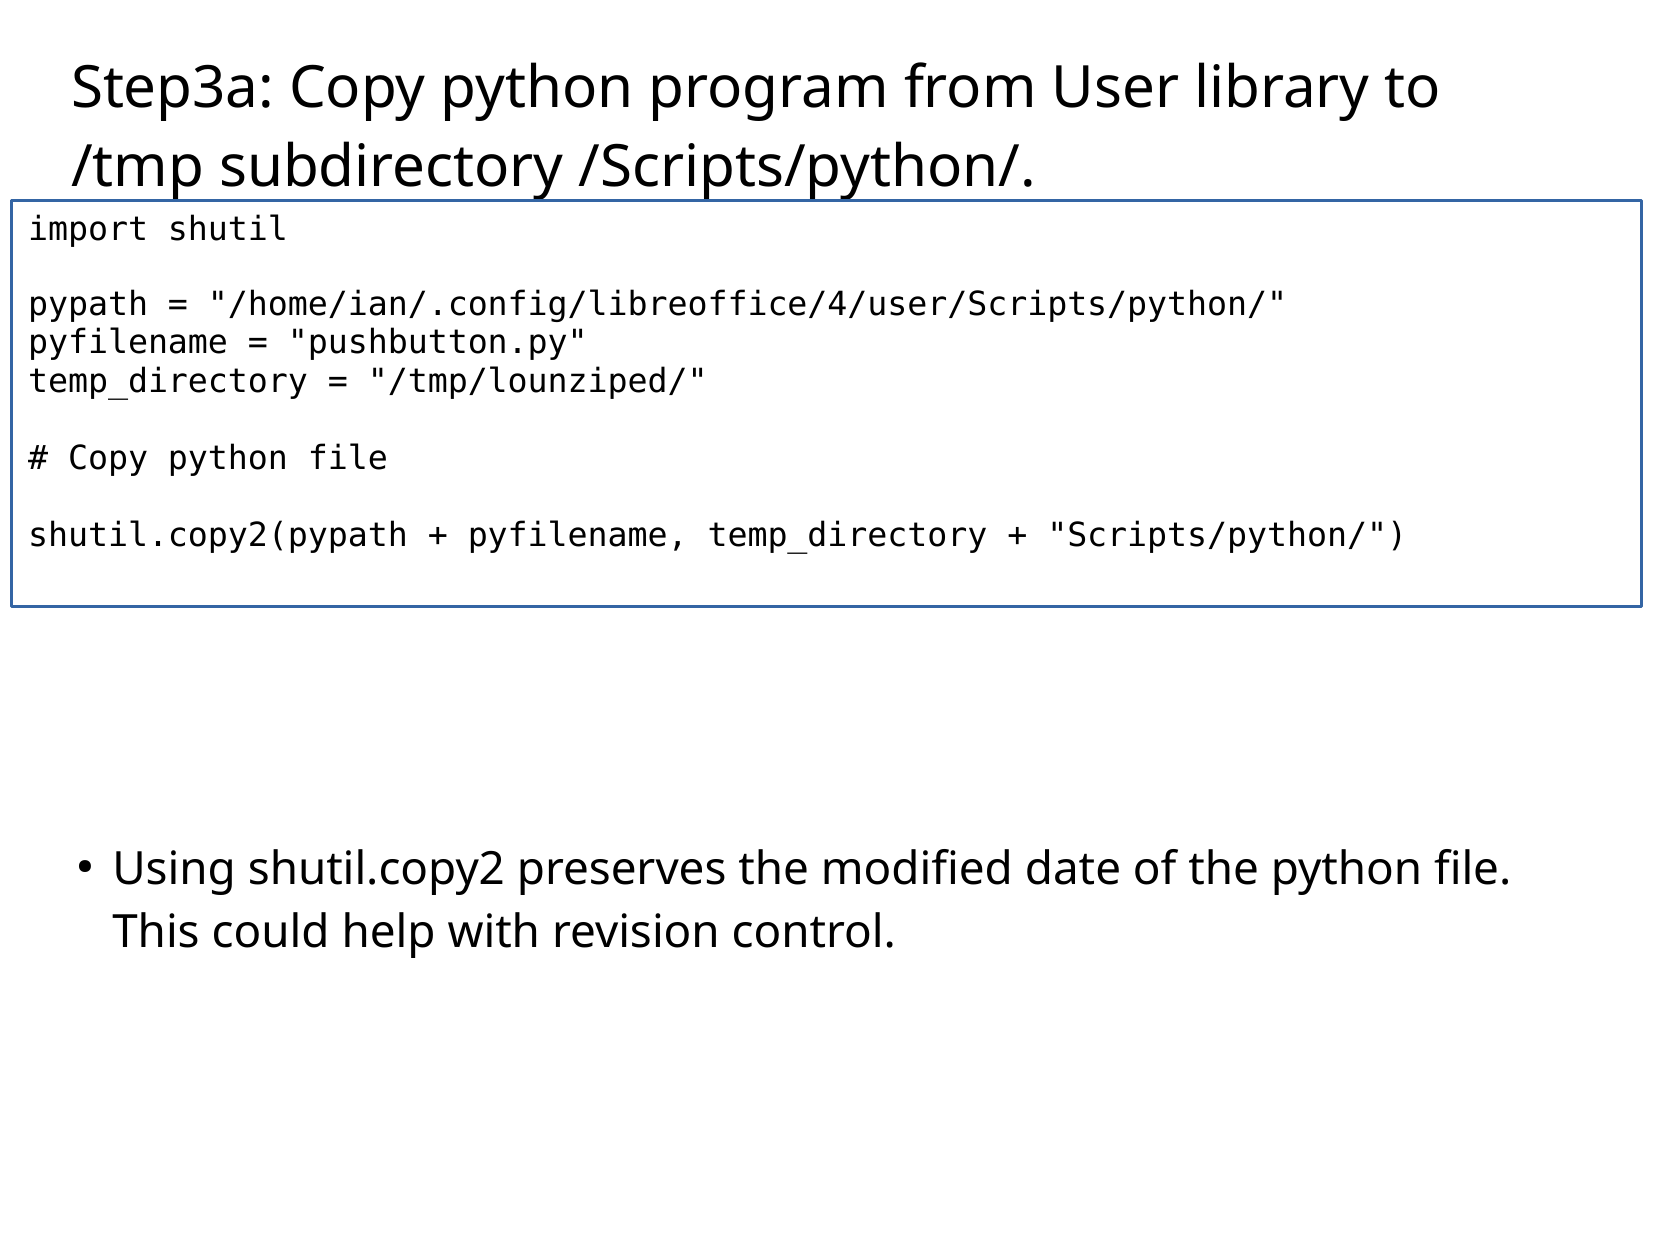

# Step3a: Copy python program from User library to /tmp subdirectory /Scripts/python/.
import shutil
pypath = "/home/ian/.config/libreoffice/4/user/Scripts/python/"
pyfilename = "pushbutton.py"
temp_directory = "/tmp/lounziped/"
# Copy python file
shutil.copy2(pypath + pyfilename, temp_directory + "Scripts/python/")
Using shutil.copy2 preserves the modified date of the python file. This could help with revision control.